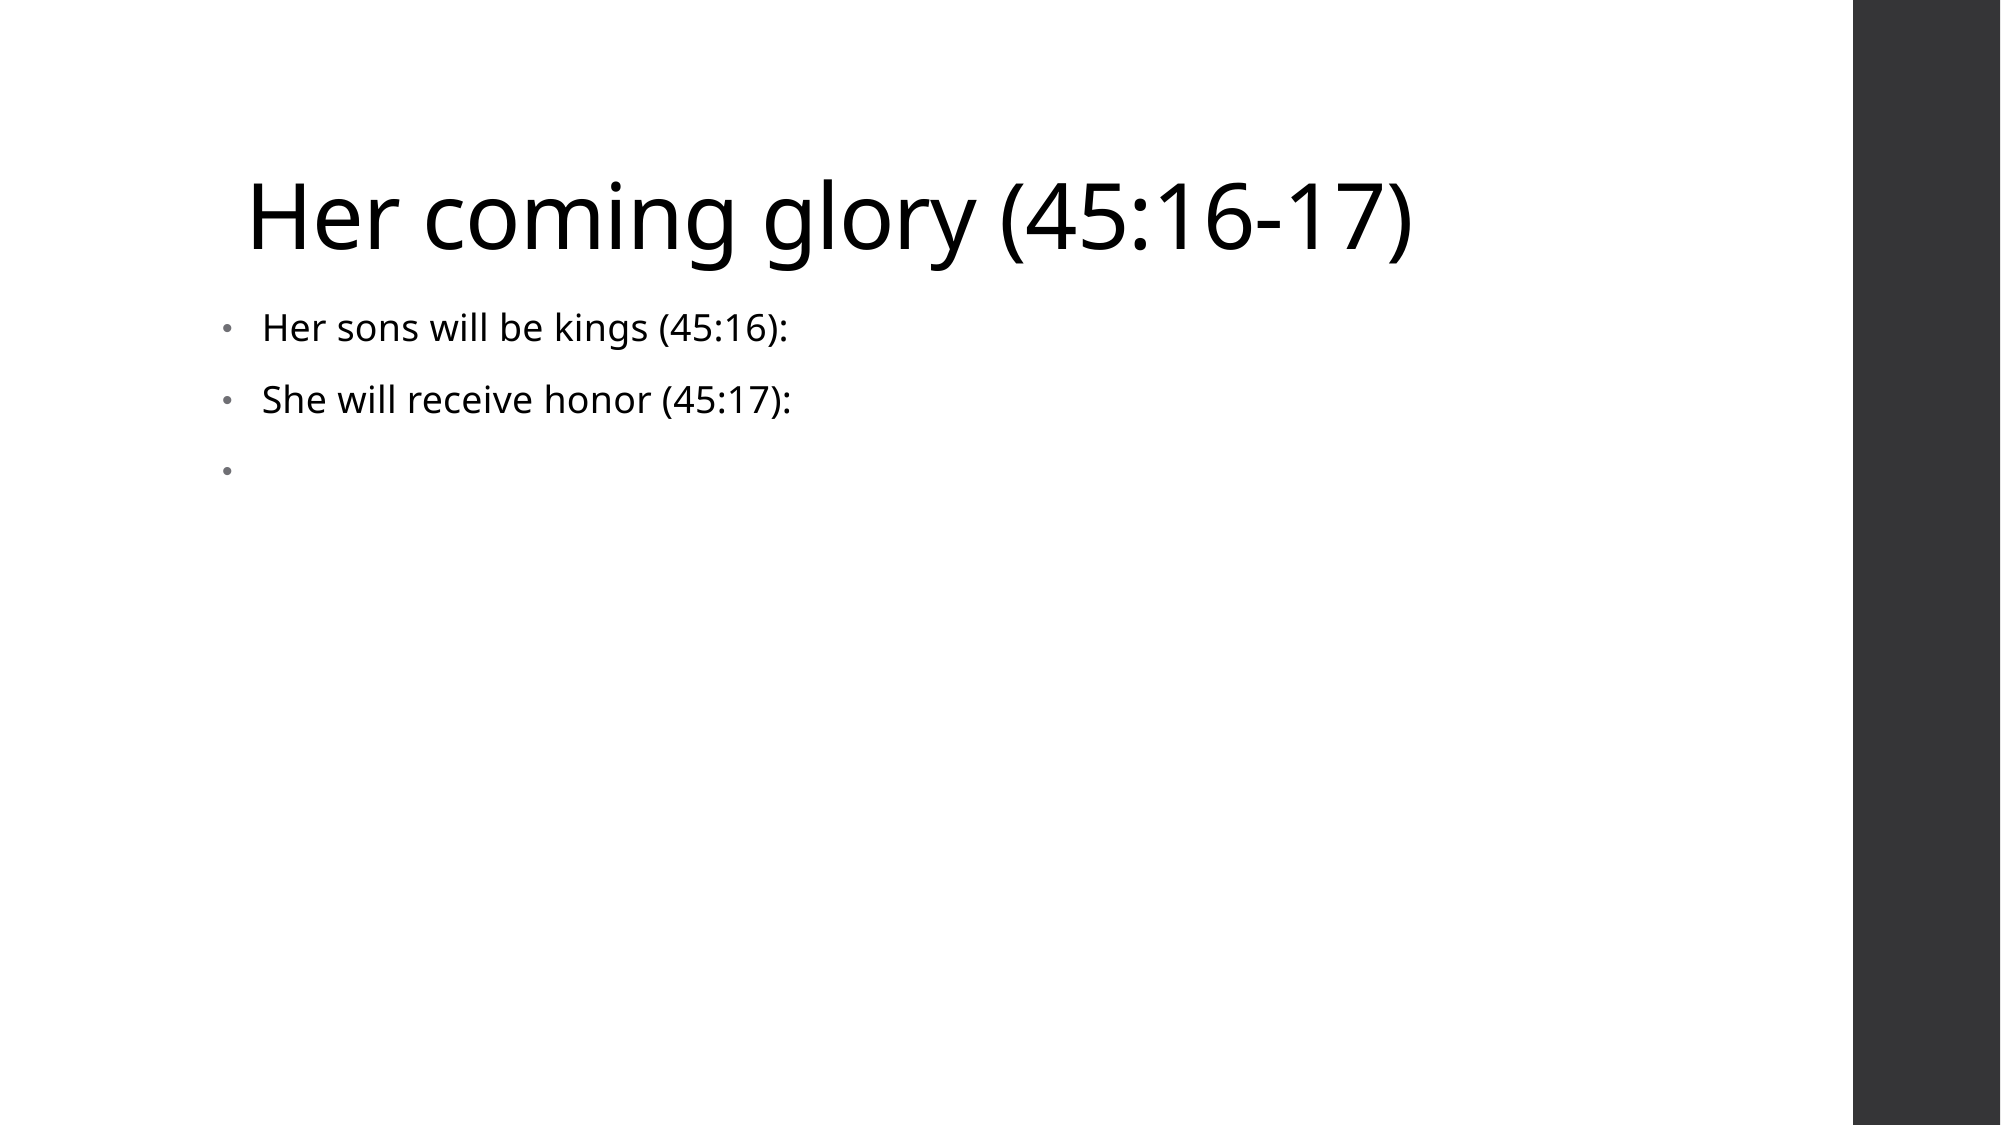

# Her coming glory (45:16-17)
 Her sons will be kings (45:16):
 She will receive honor (45:17):